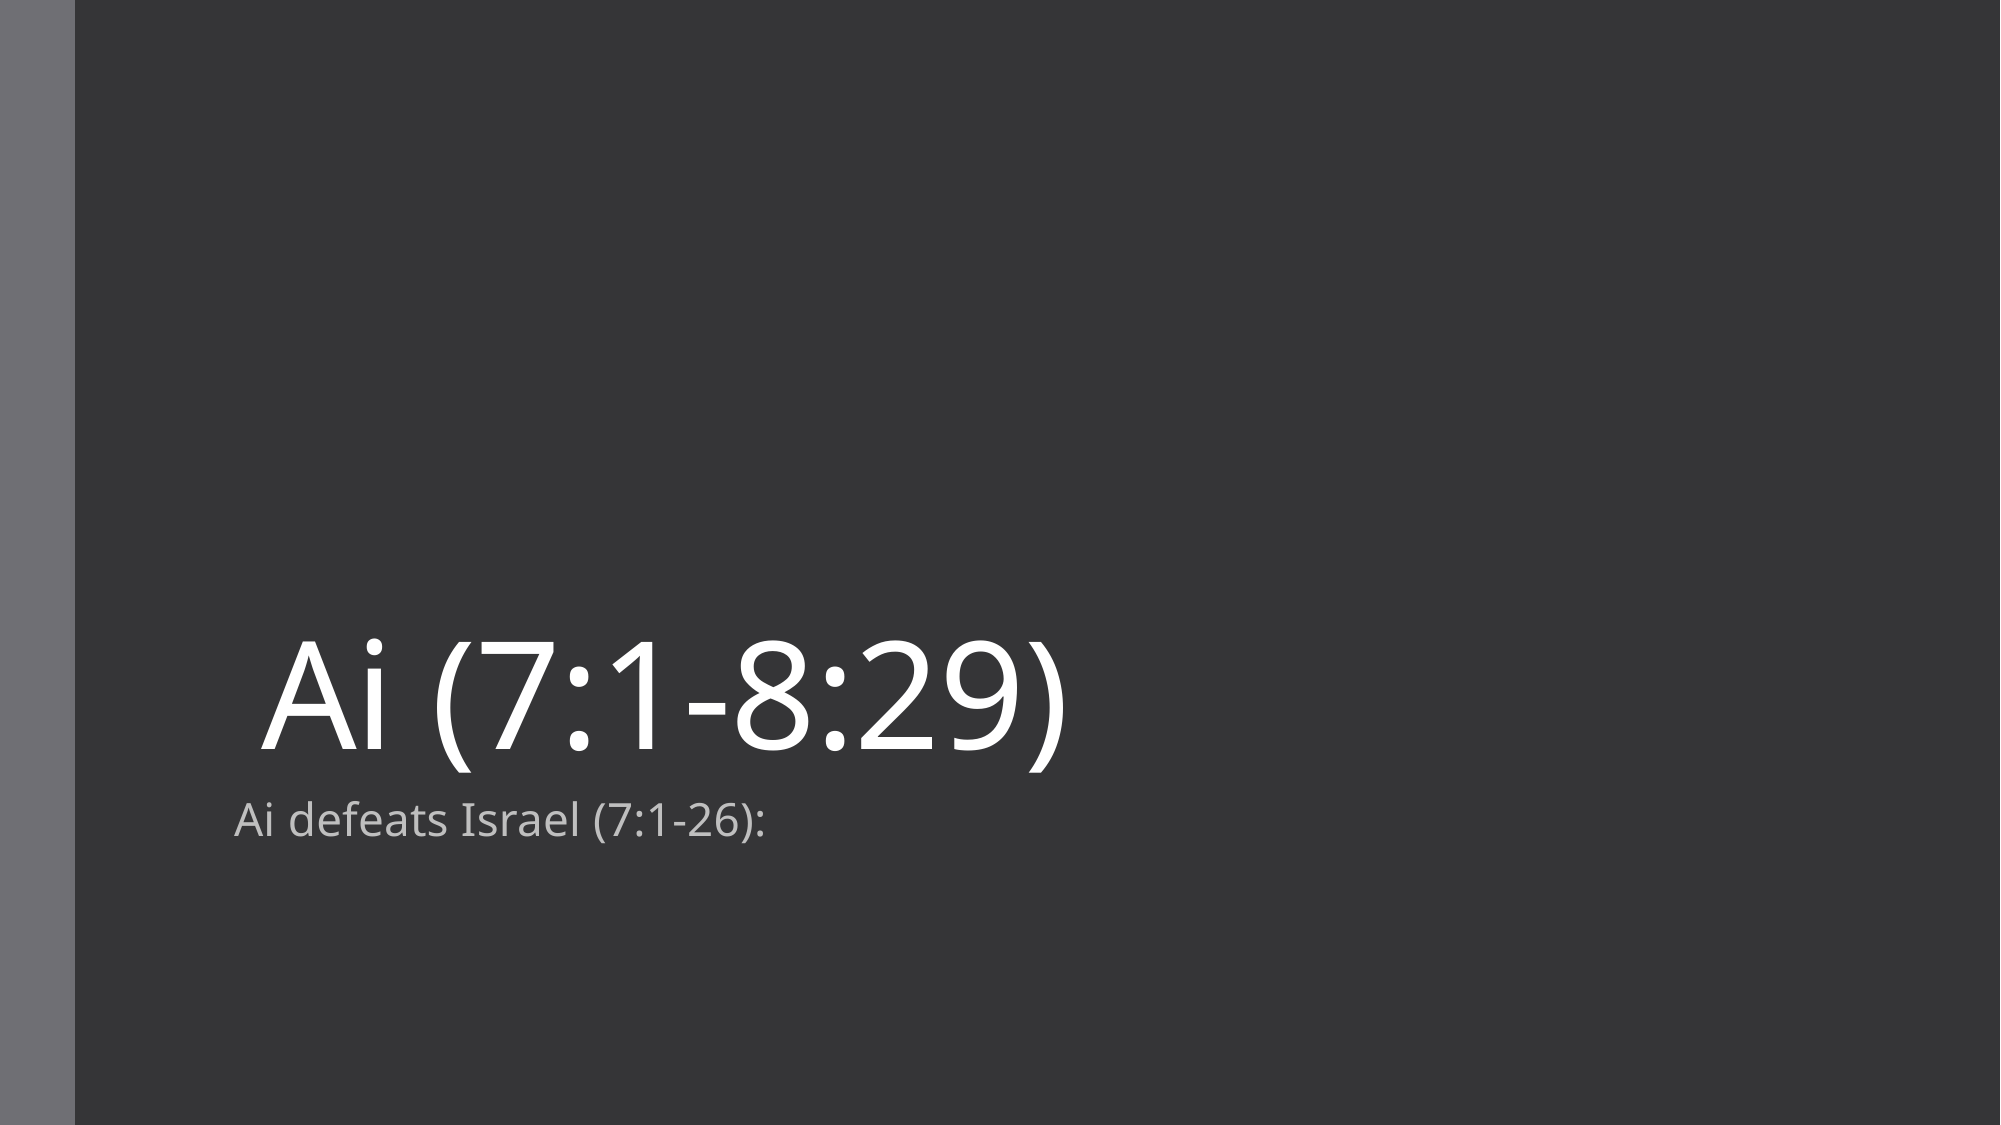

# Ai (7:1-8:29)
 Ai defeats Israel (7:1-26):